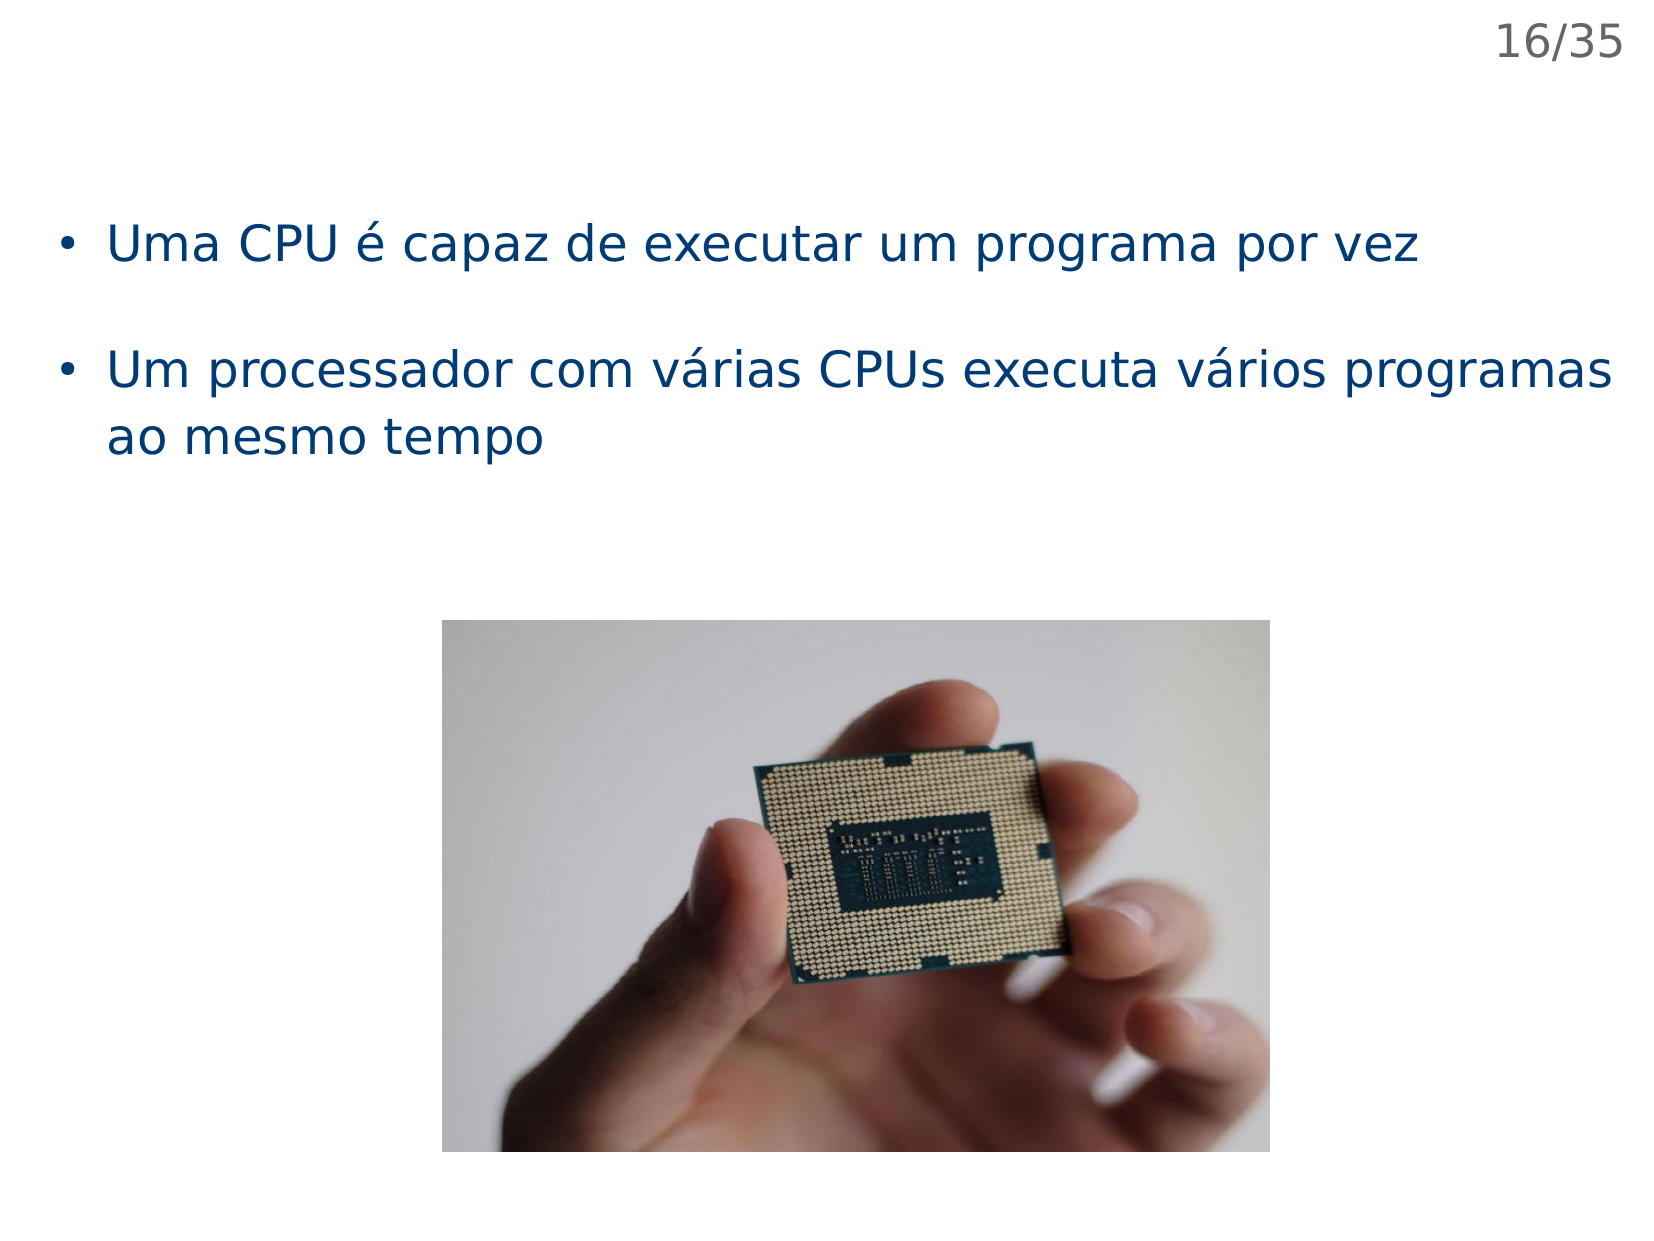

16
#
Uma CPU é capaz de executar um programa por vez
Um processador com várias CPUs executa vários programas ao mesmo tempo